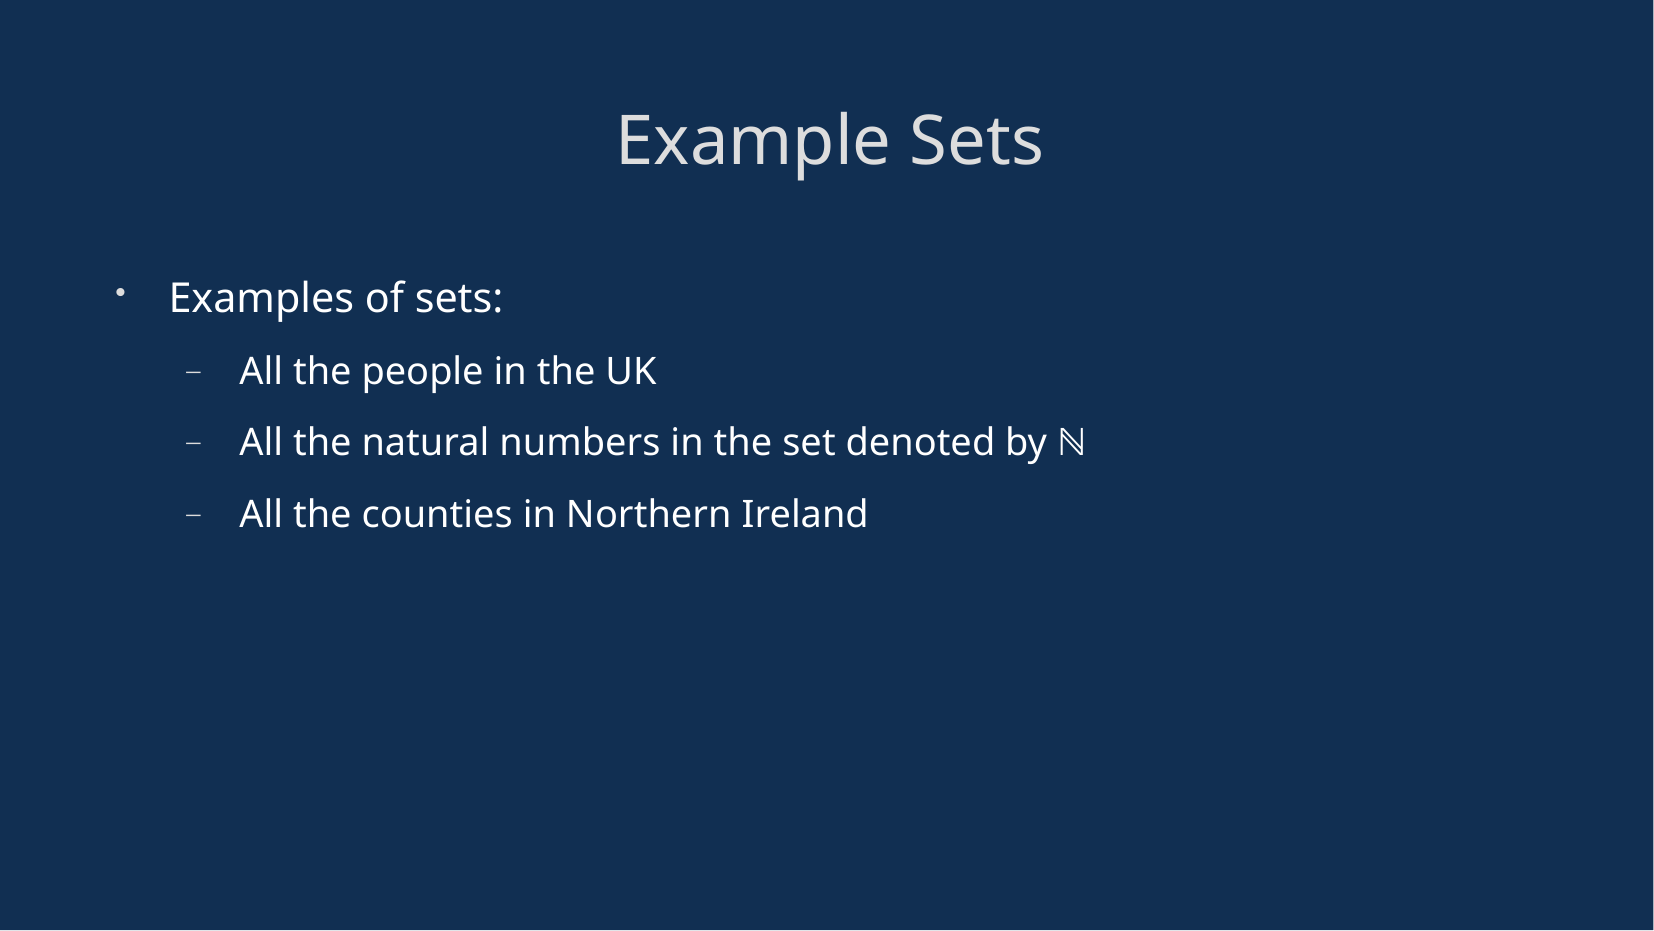

# Example Sets
Examples of sets:
All the people in the UK
All the natural numbers in the set denoted by ℕ
All the counties in Northern Ireland